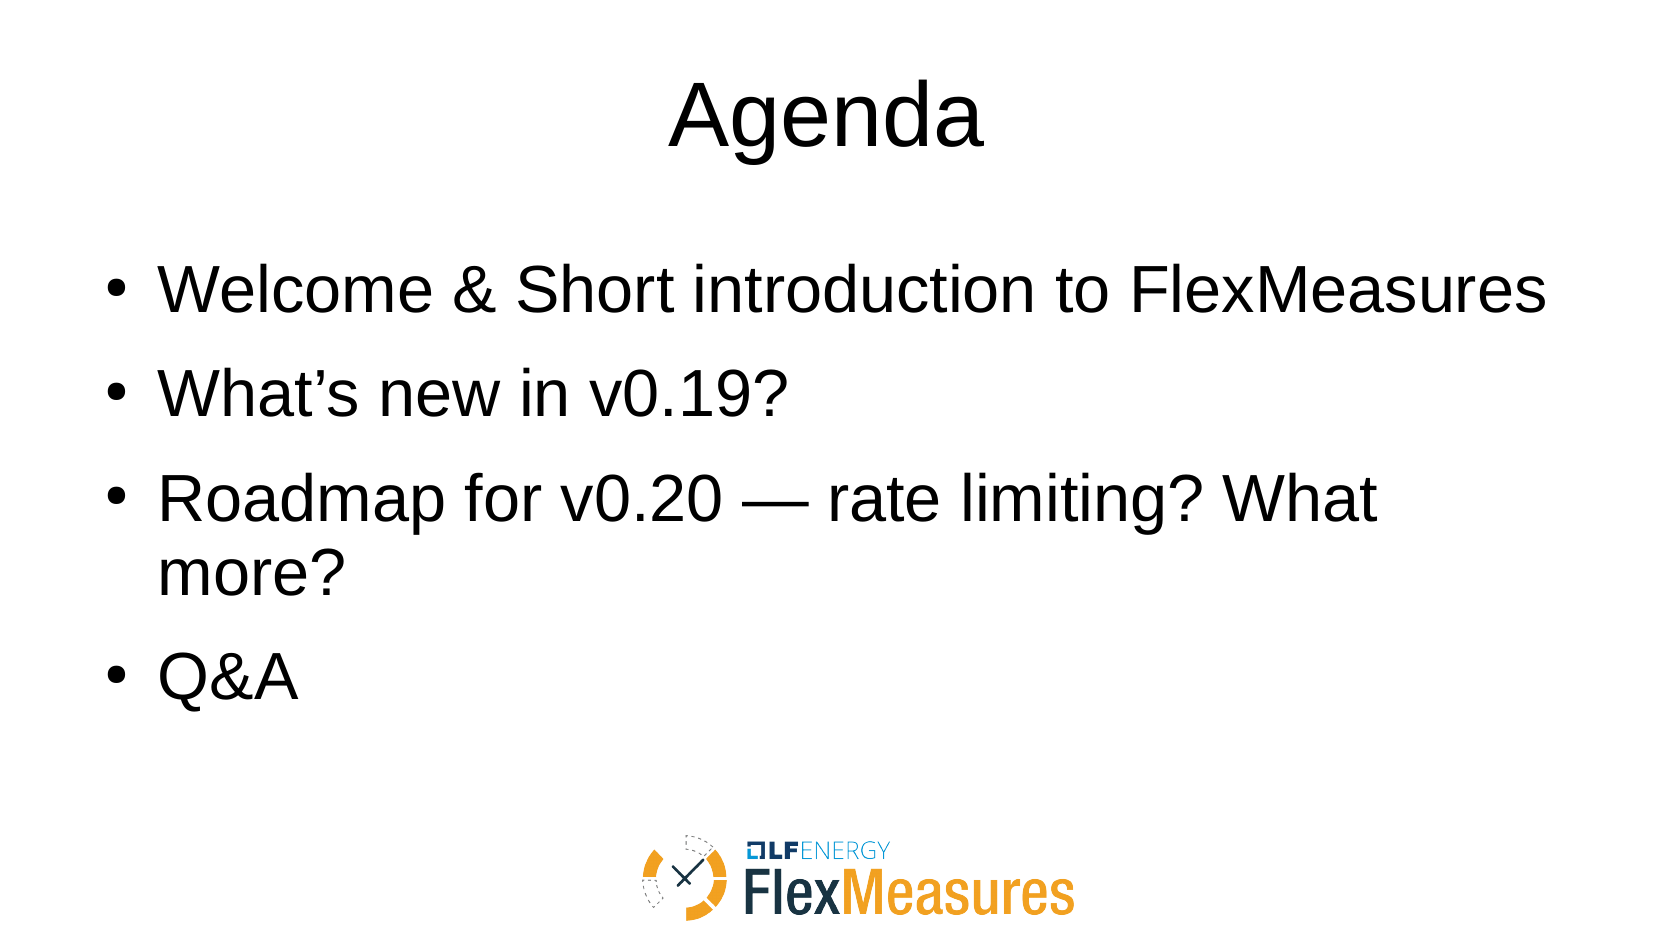

# Agenda
Welcome & Short introduction to FlexMeasures
What’s new in v0.19?
Roadmap for v0.20 ― rate limiting? What more?
Q&A